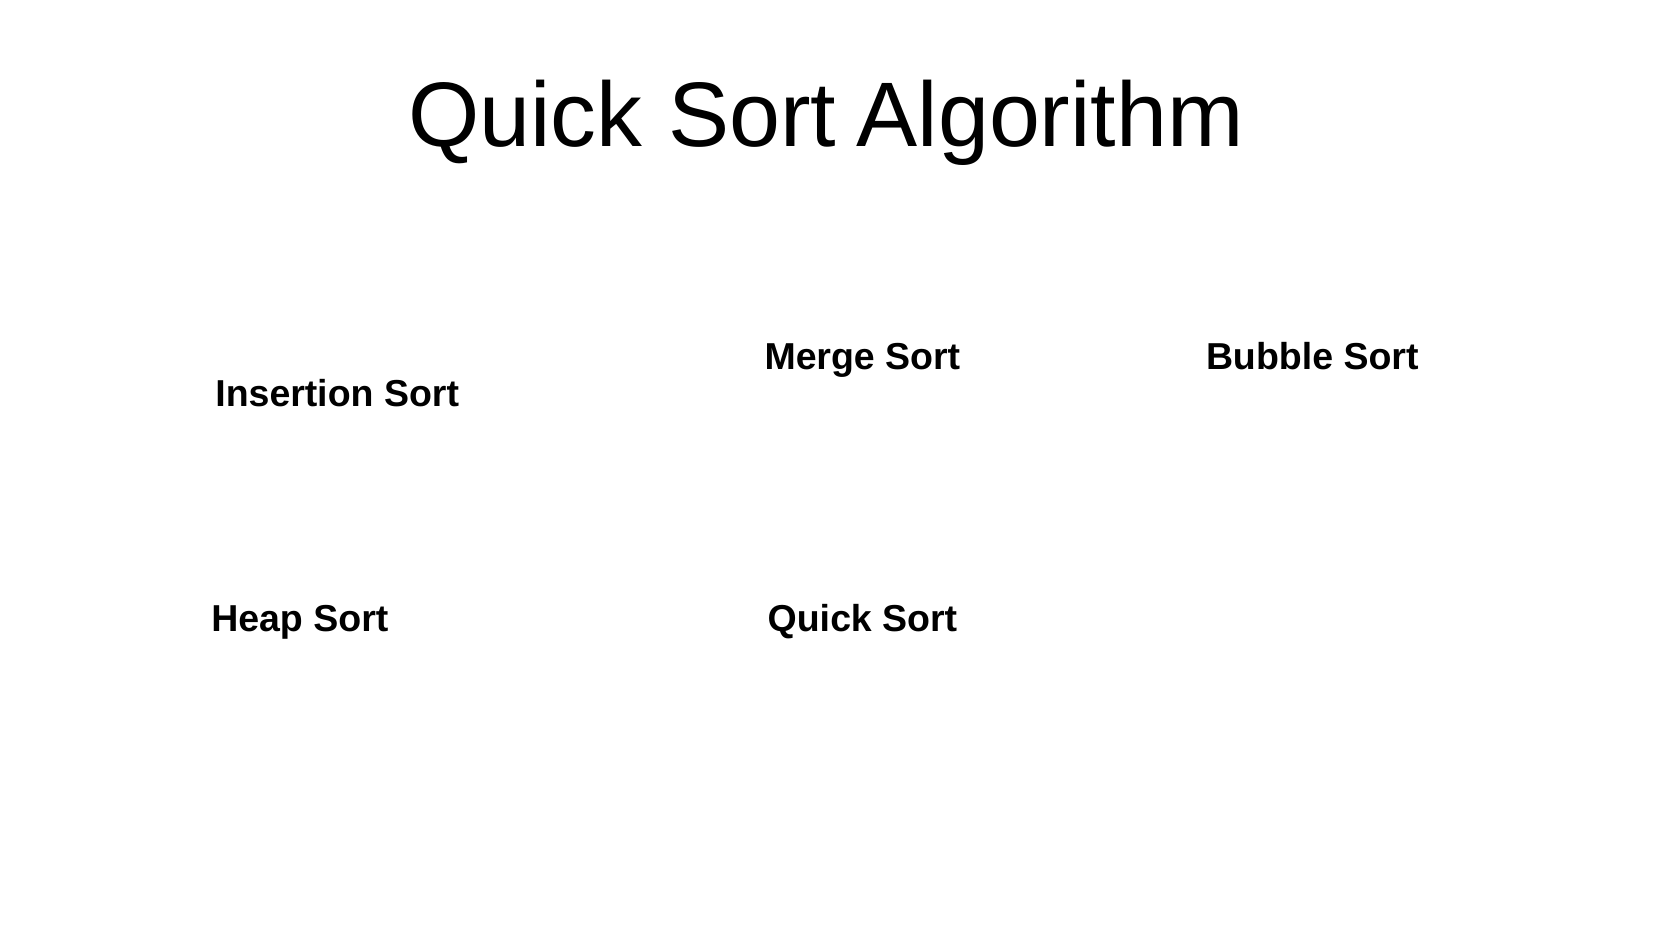

# Quick Sort Algorithm
Merge Sort
Bubble Sort
Insertion Sort
Heap Sort
Quick Sort